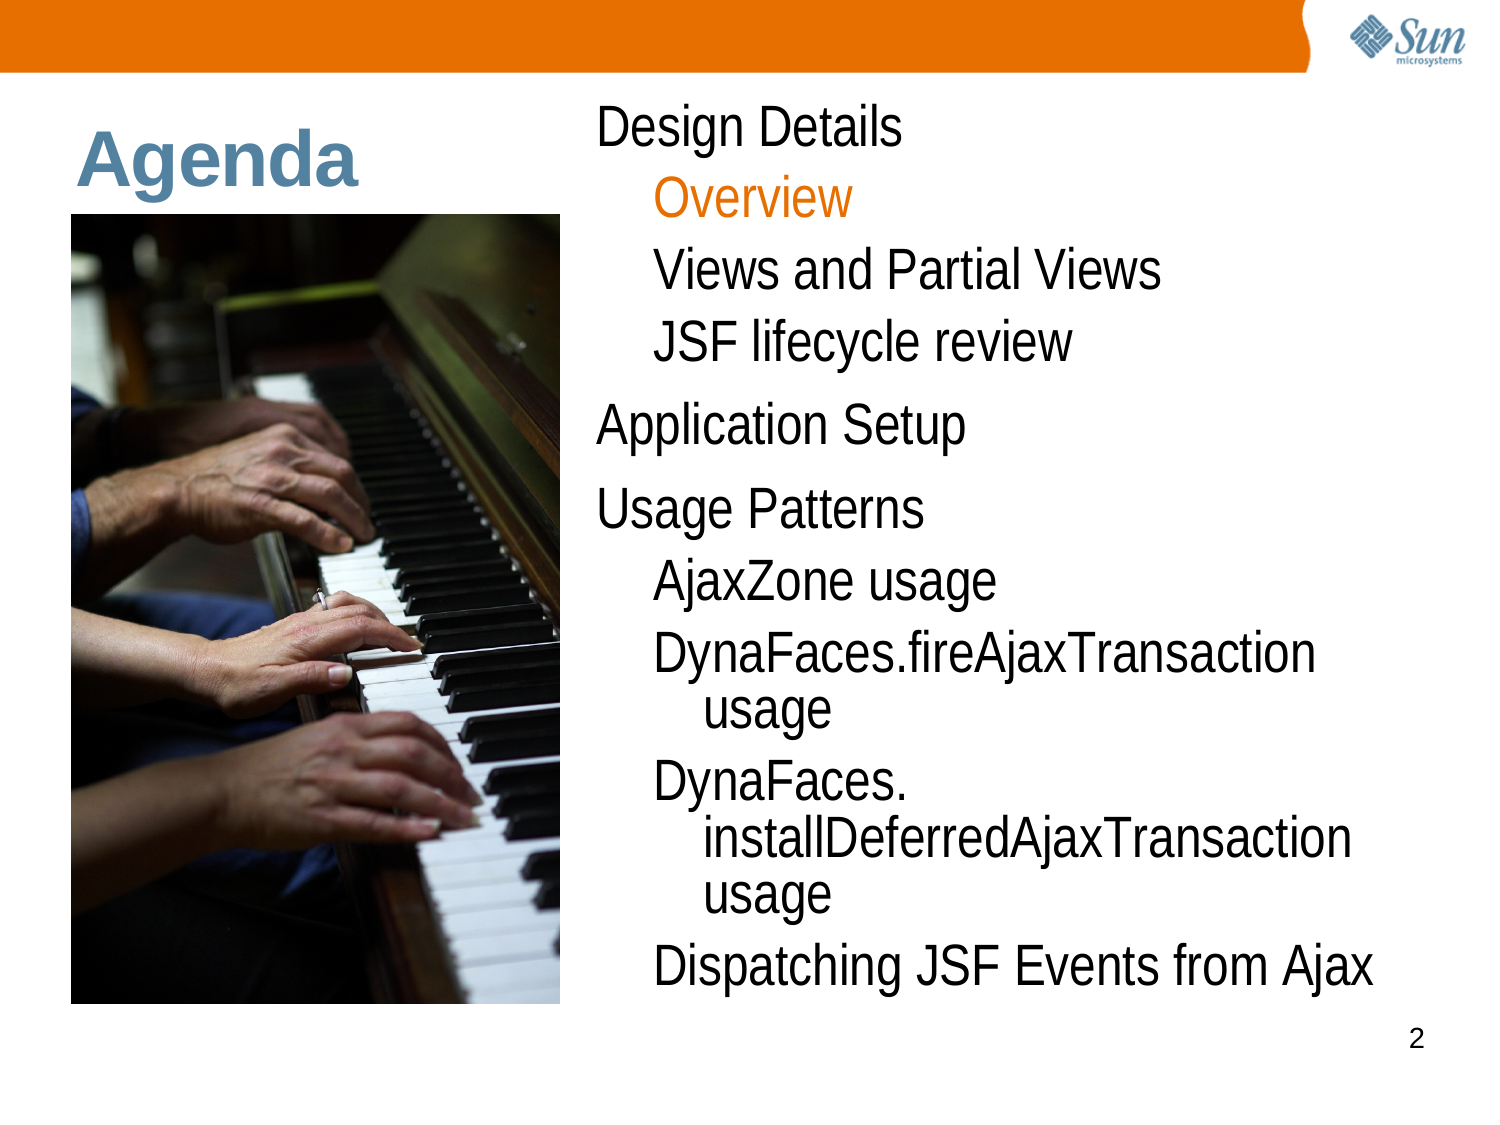

Design Details
Overview
Views and Partial Views
JSF lifecycle review
Application Setup
Usage Patterns
AjaxZone usage
DynaFaces.fireAjaxTransaction usage
DynaFaces.
installDeferredAjaxTransaction usage
Dispatching JSF Events from Ajax
# Agenda
2